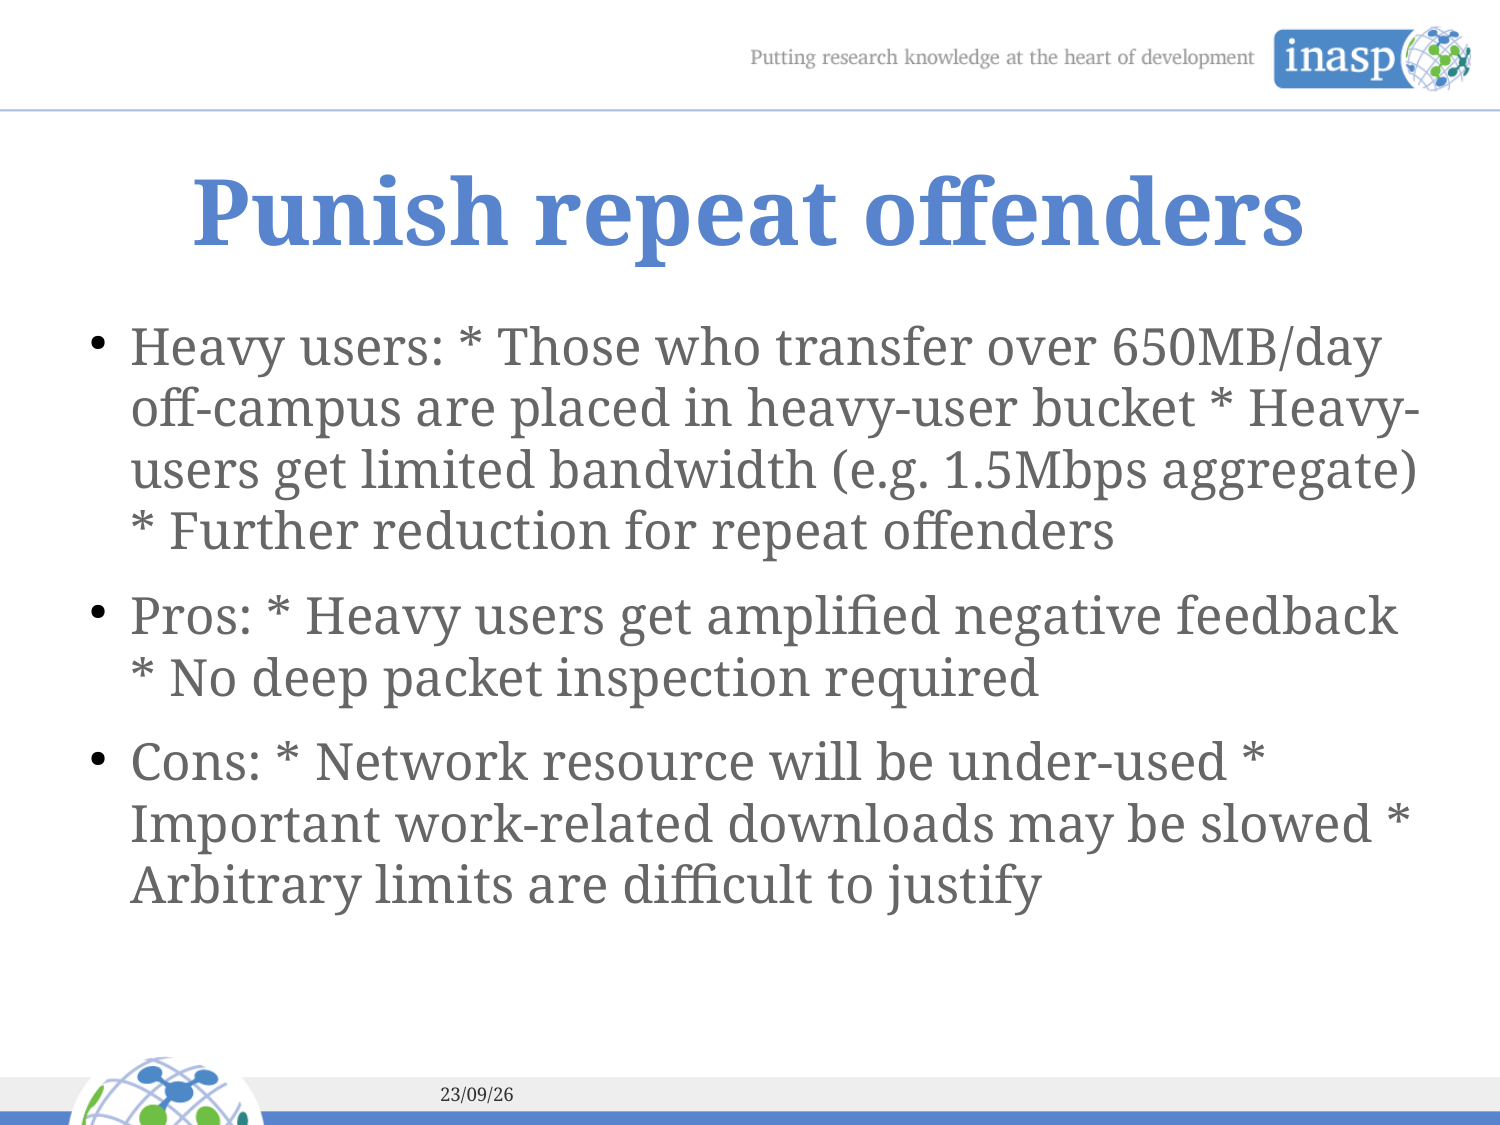

# Punish repeat offenders
Heavy users: * Those who transfer over 650MB/day off-campus are placed in heavy-user bucket * Heavy-users get limited bandwidth (e.g. 1.5Mbps aggregate) * Further reduction for repeat offenders
Pros: * Heavy users get amplified negative feedback * No deep packet inspection required
Cons: * Network resource will be under-used * Important work-related downloads may be slowed * Arbitrary limits are difficult to justify